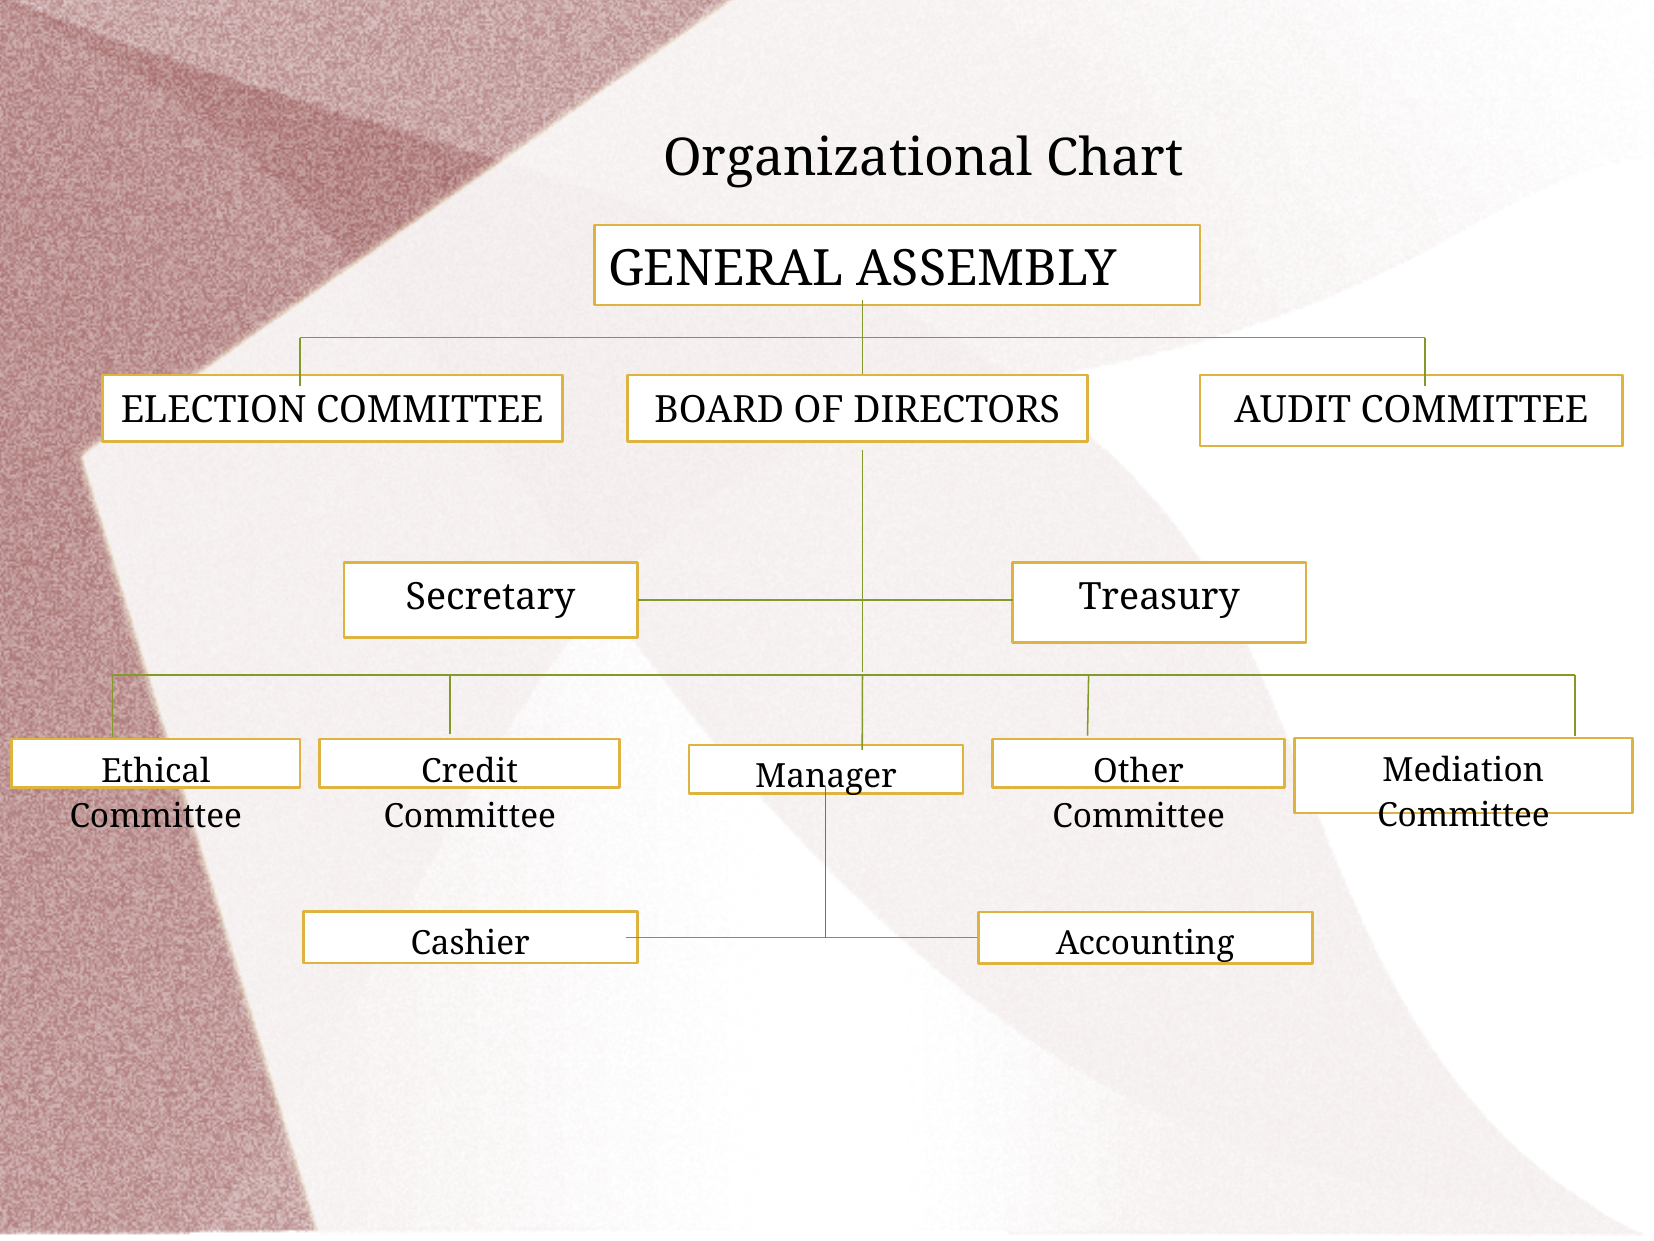

Organizational Chart
GENERAL ASSEMBLY
ELECTION COMMITTEE
BOARD OF DIRECTORS
AUDIT COMMITTEE
Secretary
Treasury
Mediation Committee
Ethical Committee
Credit Committee
Other Committee
Manager
Cashier
Accounting